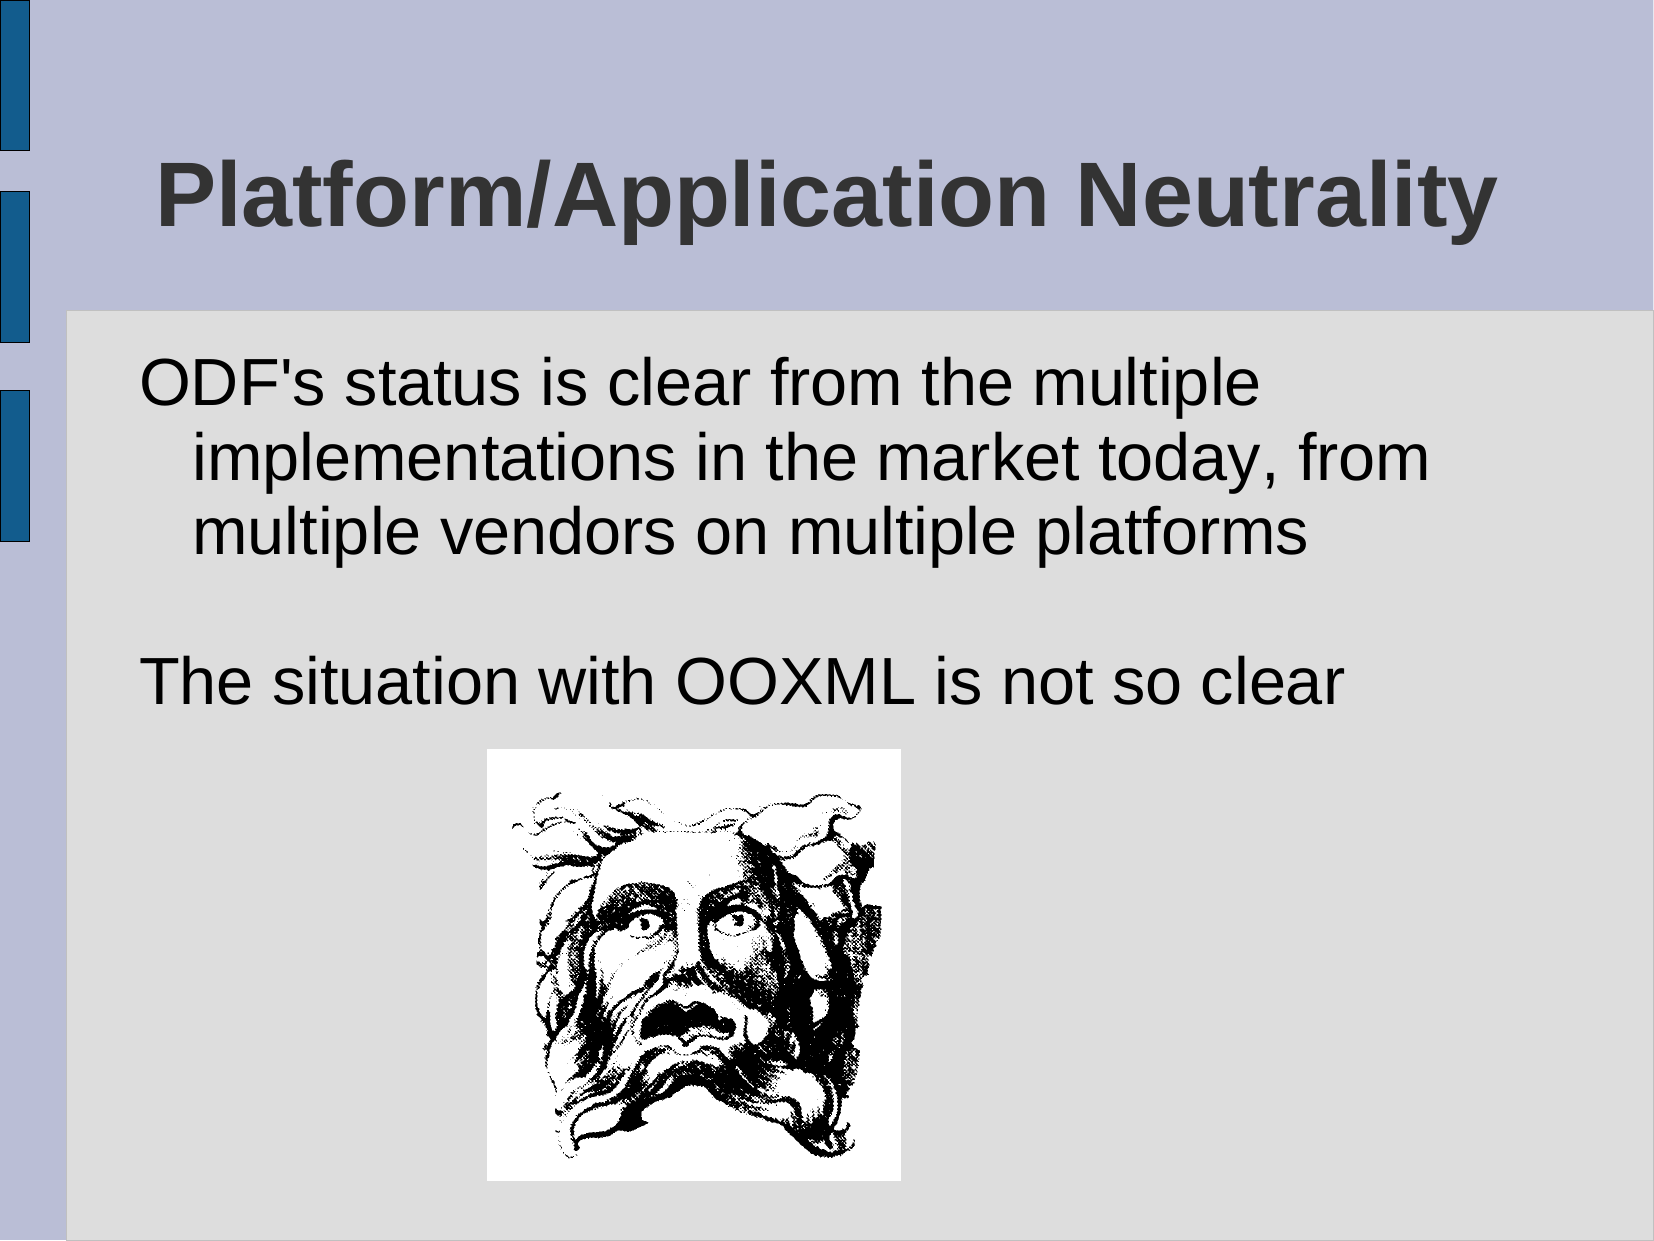

# Platform/Application Neutrality
ODF's status is clear from the multiple implementations in the market today, from multiple vendors on multiple platforms
The situation with OOXML is not so clear